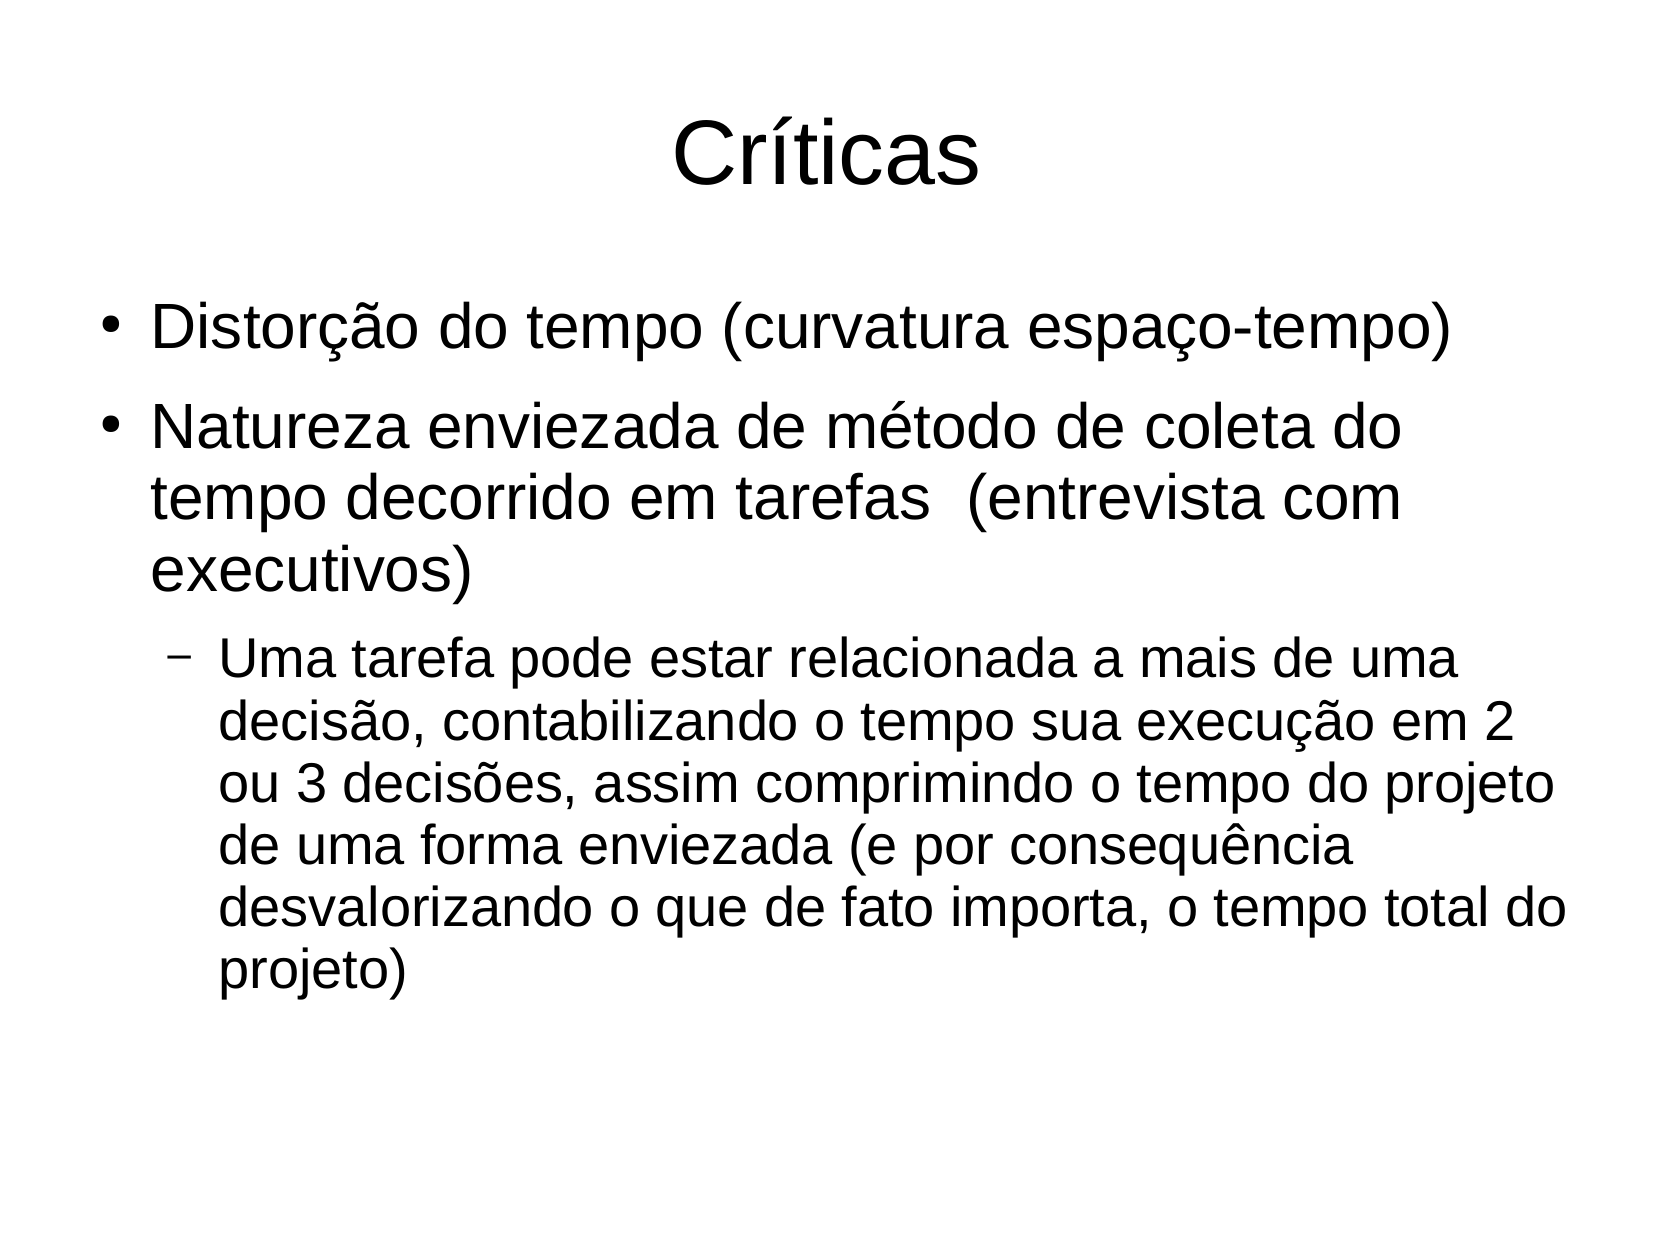

# Críticas
Distorção do tempo (curvatura espaço-tempo)
Natureza enviezada de método de coleta do tempo decorrido em tarefas (entrevista com executivos)
Uma tarefa pode estar relacionada a mais de uma decisão, contabilizando o tempo sua execução em 2 ou 3 decisões, assim comprimindo o tempo do projeto de uma forma enviezada (e por consequência desvalorizando o que de fato importa, o tempo total do projeto)